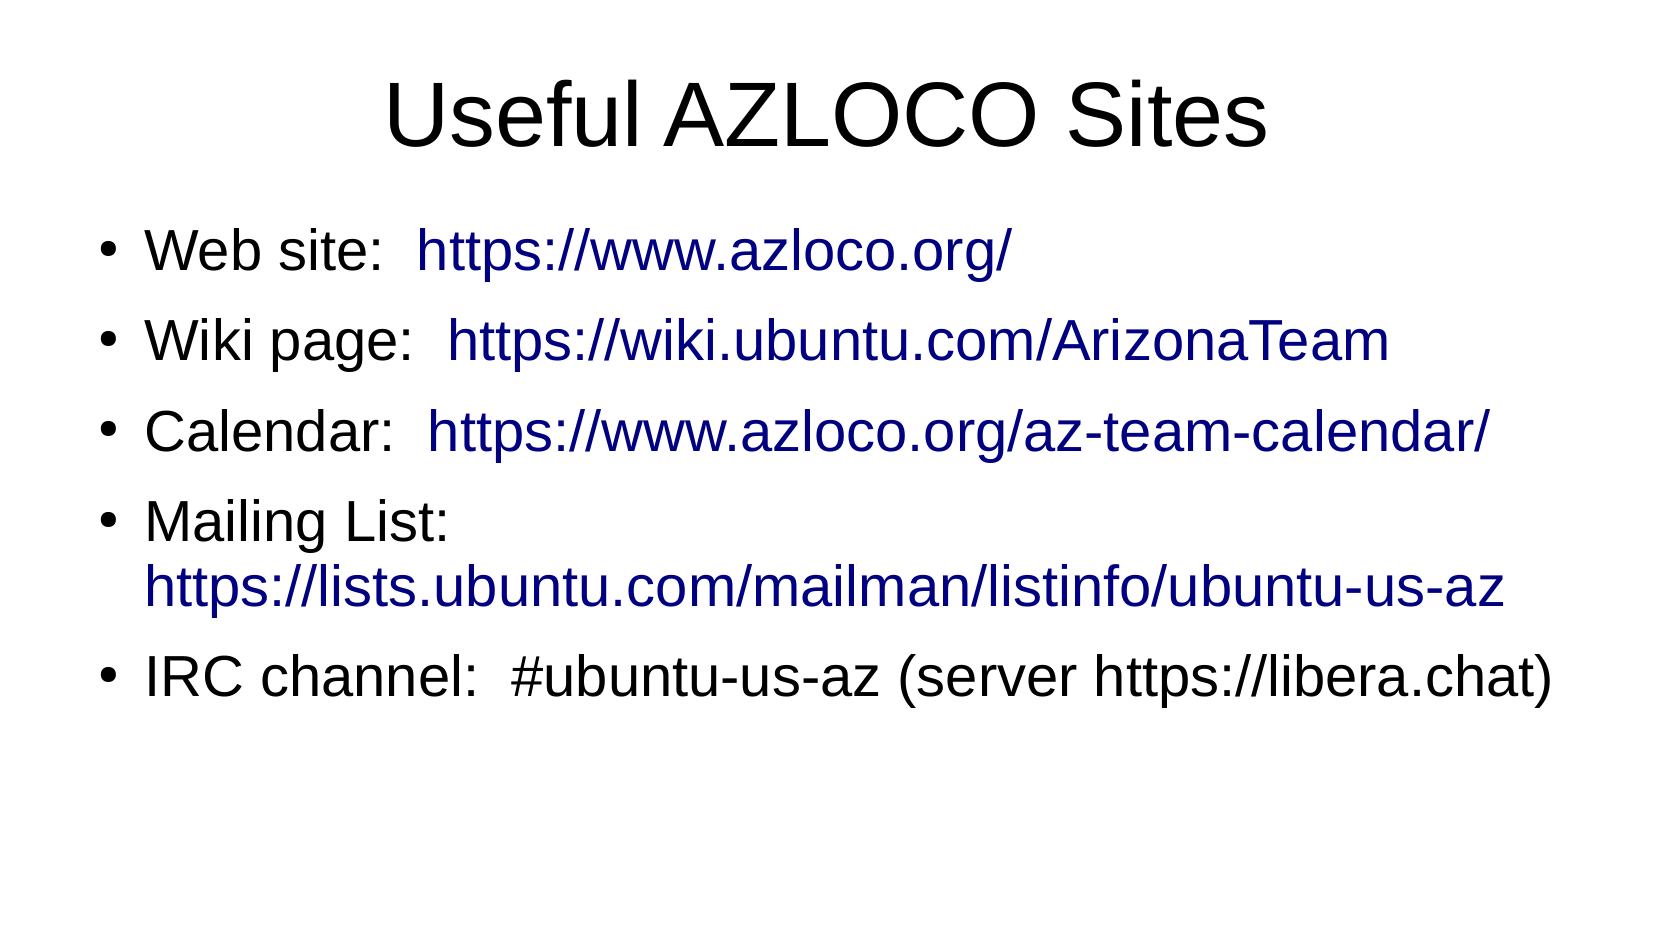

# Useful AZLOCO Sites
Web site: https://www.azloco.org/
Wiki page: https://wiki.ubuntu.com/ArizonaTeam
Calendar: https://www.azloco.org/az-team-calendar/
Mailing List: https://lists.ubuntu.com/mailman/listinfo/ubuntu-us-az
IRC channel: #ubuntu-us-az (server https://libera.chat)